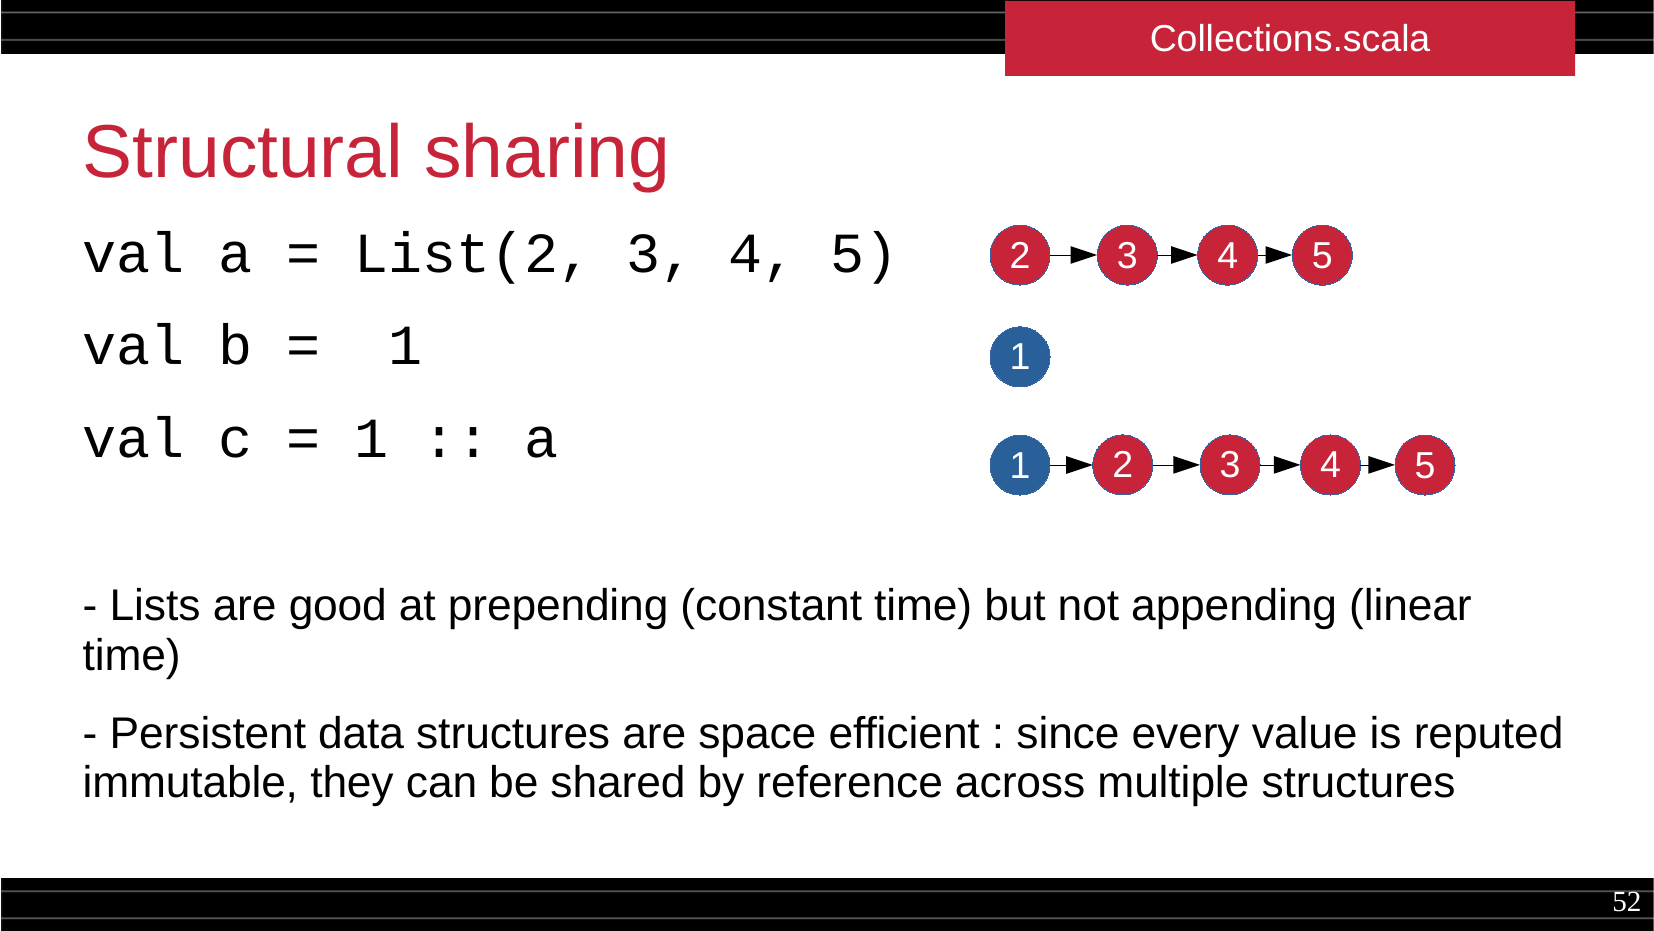

Collections.scala
# Structural sharing
val a = List(2, 3, 4, 5)
val b = 1
val c = 1 :: a
- Lists are good at prepending (constant time) but not appending (linear time)
- Persistent data structures are space efficient : since every value is reputed immutable, they can be shared by reference across multiple structures
2
3
4
5
1
2
3
4
1
5